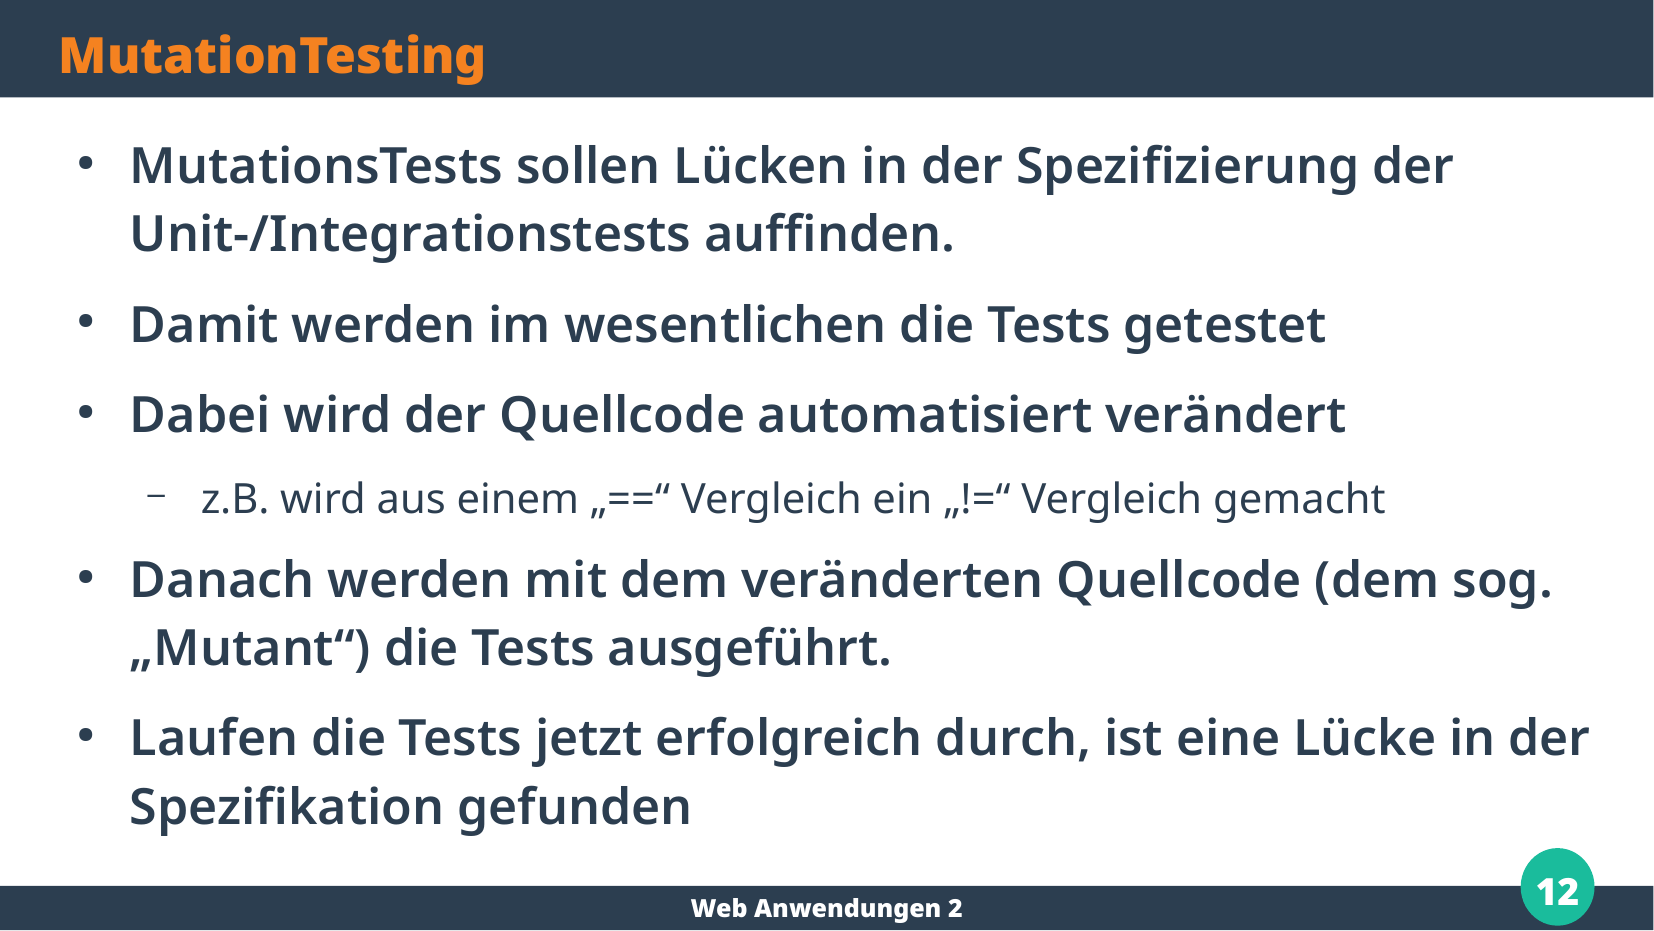

# MutationTesting
MutationsTests sollen Lücken in der Spezifizierung der Unit-/Integrationstests auffinden.
Damit werden im wesentlichen die Tests getestet
Dabei wird der Quellcode automatisiert verändert
z.B. wird aus einem „==“ Vergleich ein „!=“ Vergleich gemacht
Danach werden mit dem veränderten Quellcode (dem sog. „Mutant“) die Tests ausgeführt.
Laufen die Tests jetzt erfolgreich durch, ist eine Lücke in der Spezifikation gefunden
12